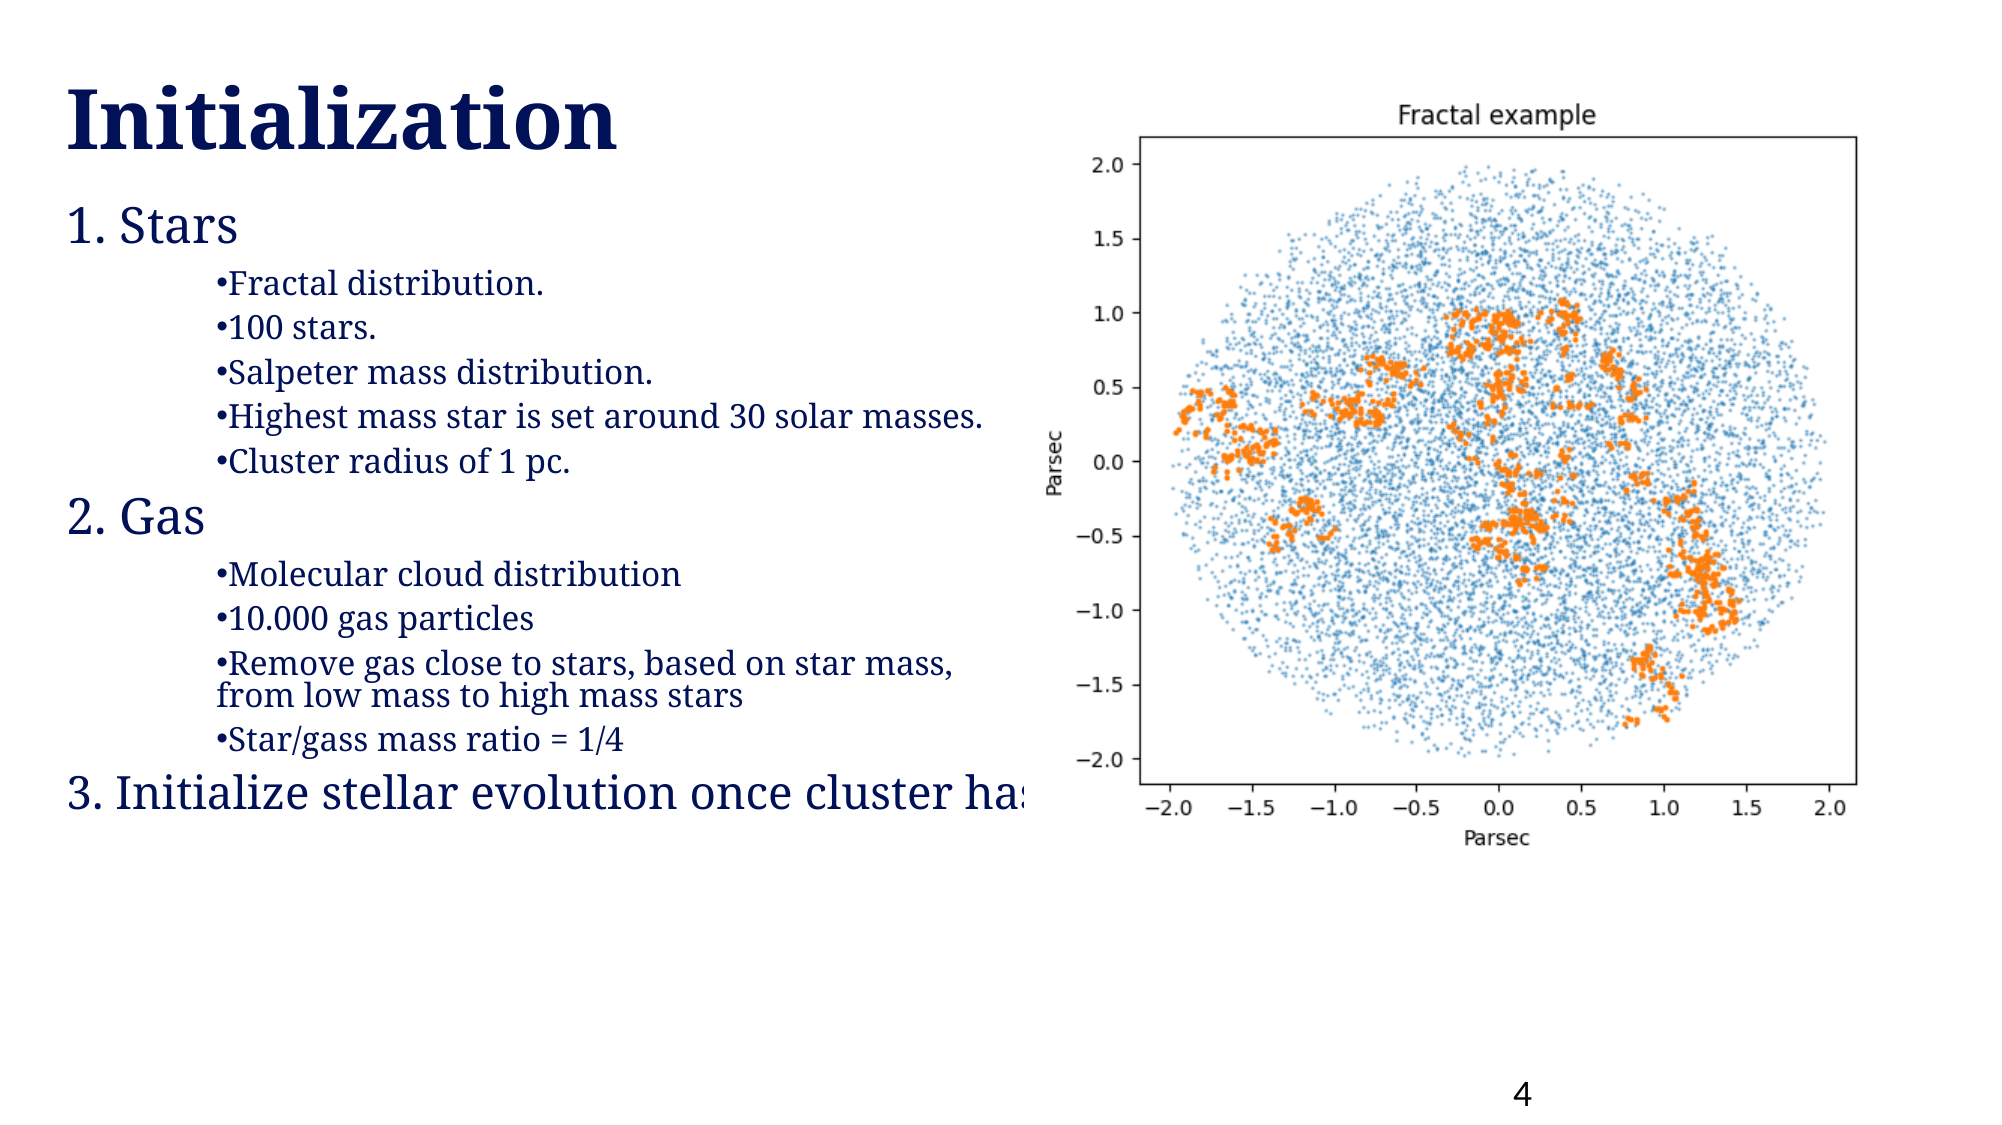

# Initialization
 Stars
Fractal distribution.
100 stars.
Salpeter mass distribution.
Highest mass star is set around 30 solar masses.
Cluster radius of 1 pc.
 Gas
Molecular cloud distribution
10.000 gas particles
Remove gas close to stars, based on star mass,
from low mass to high mass stars
Star/gass mass ratio = 1/4
 Initialize stellar evolution once cluster has settled.